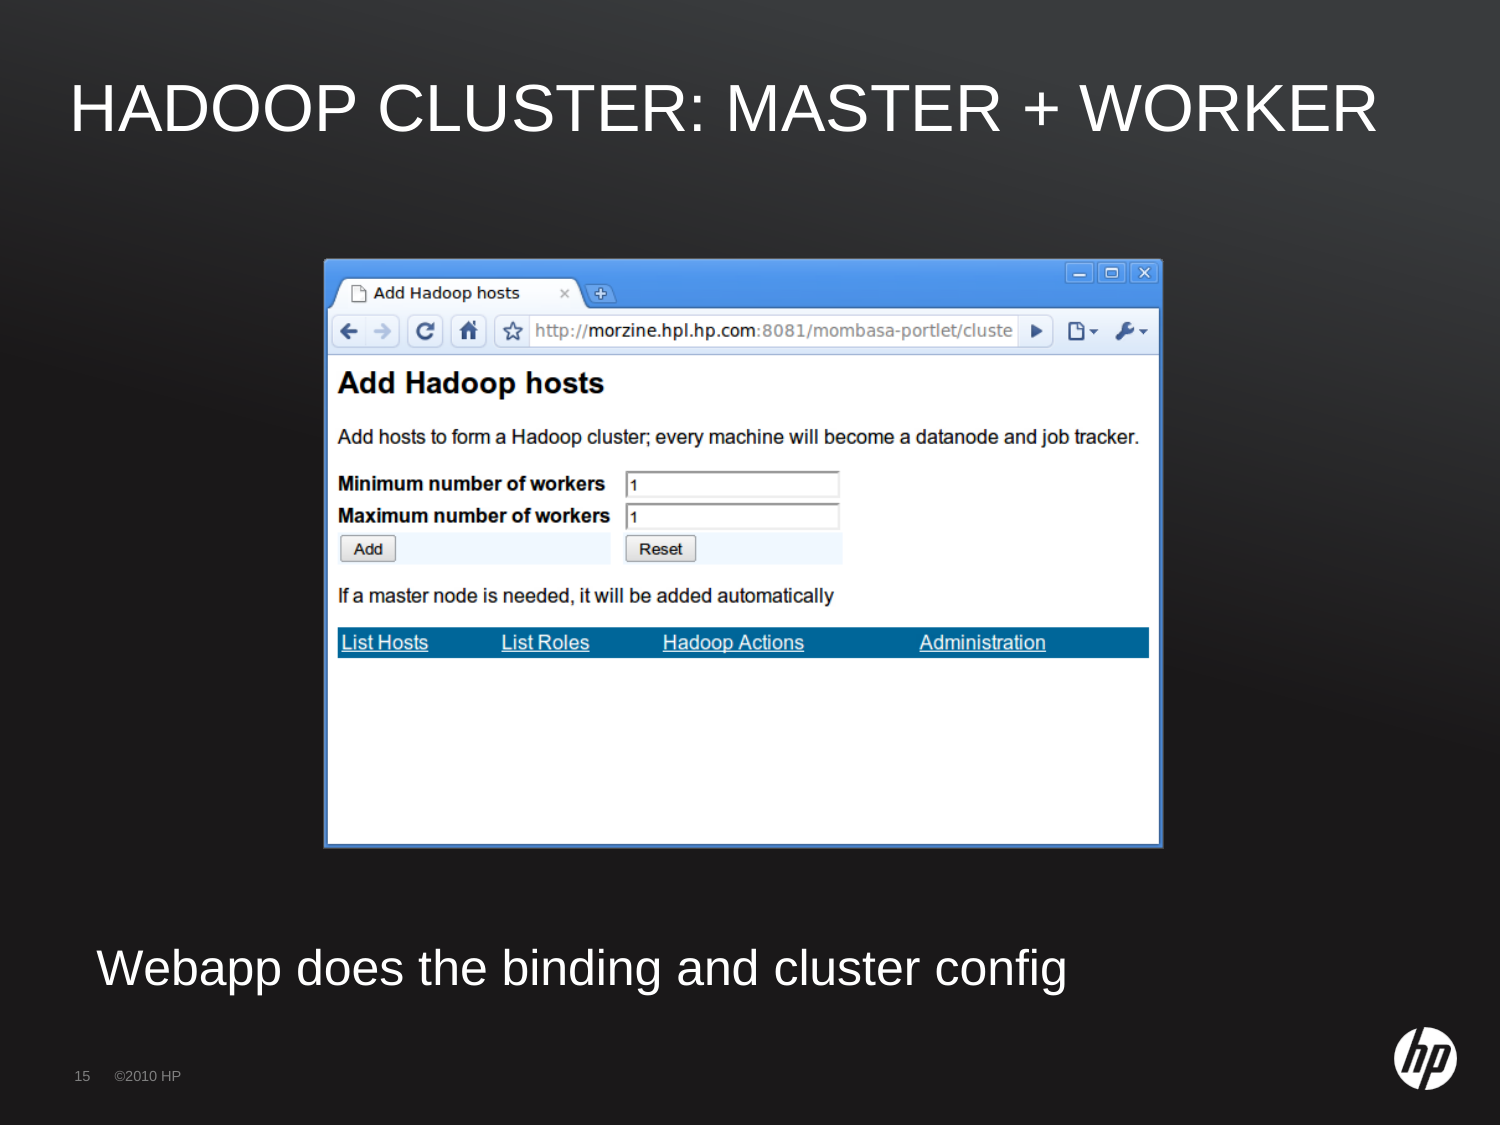

HADOOP CLUSTER: MASTER + WORKER
Webapp does the binding and cluster config